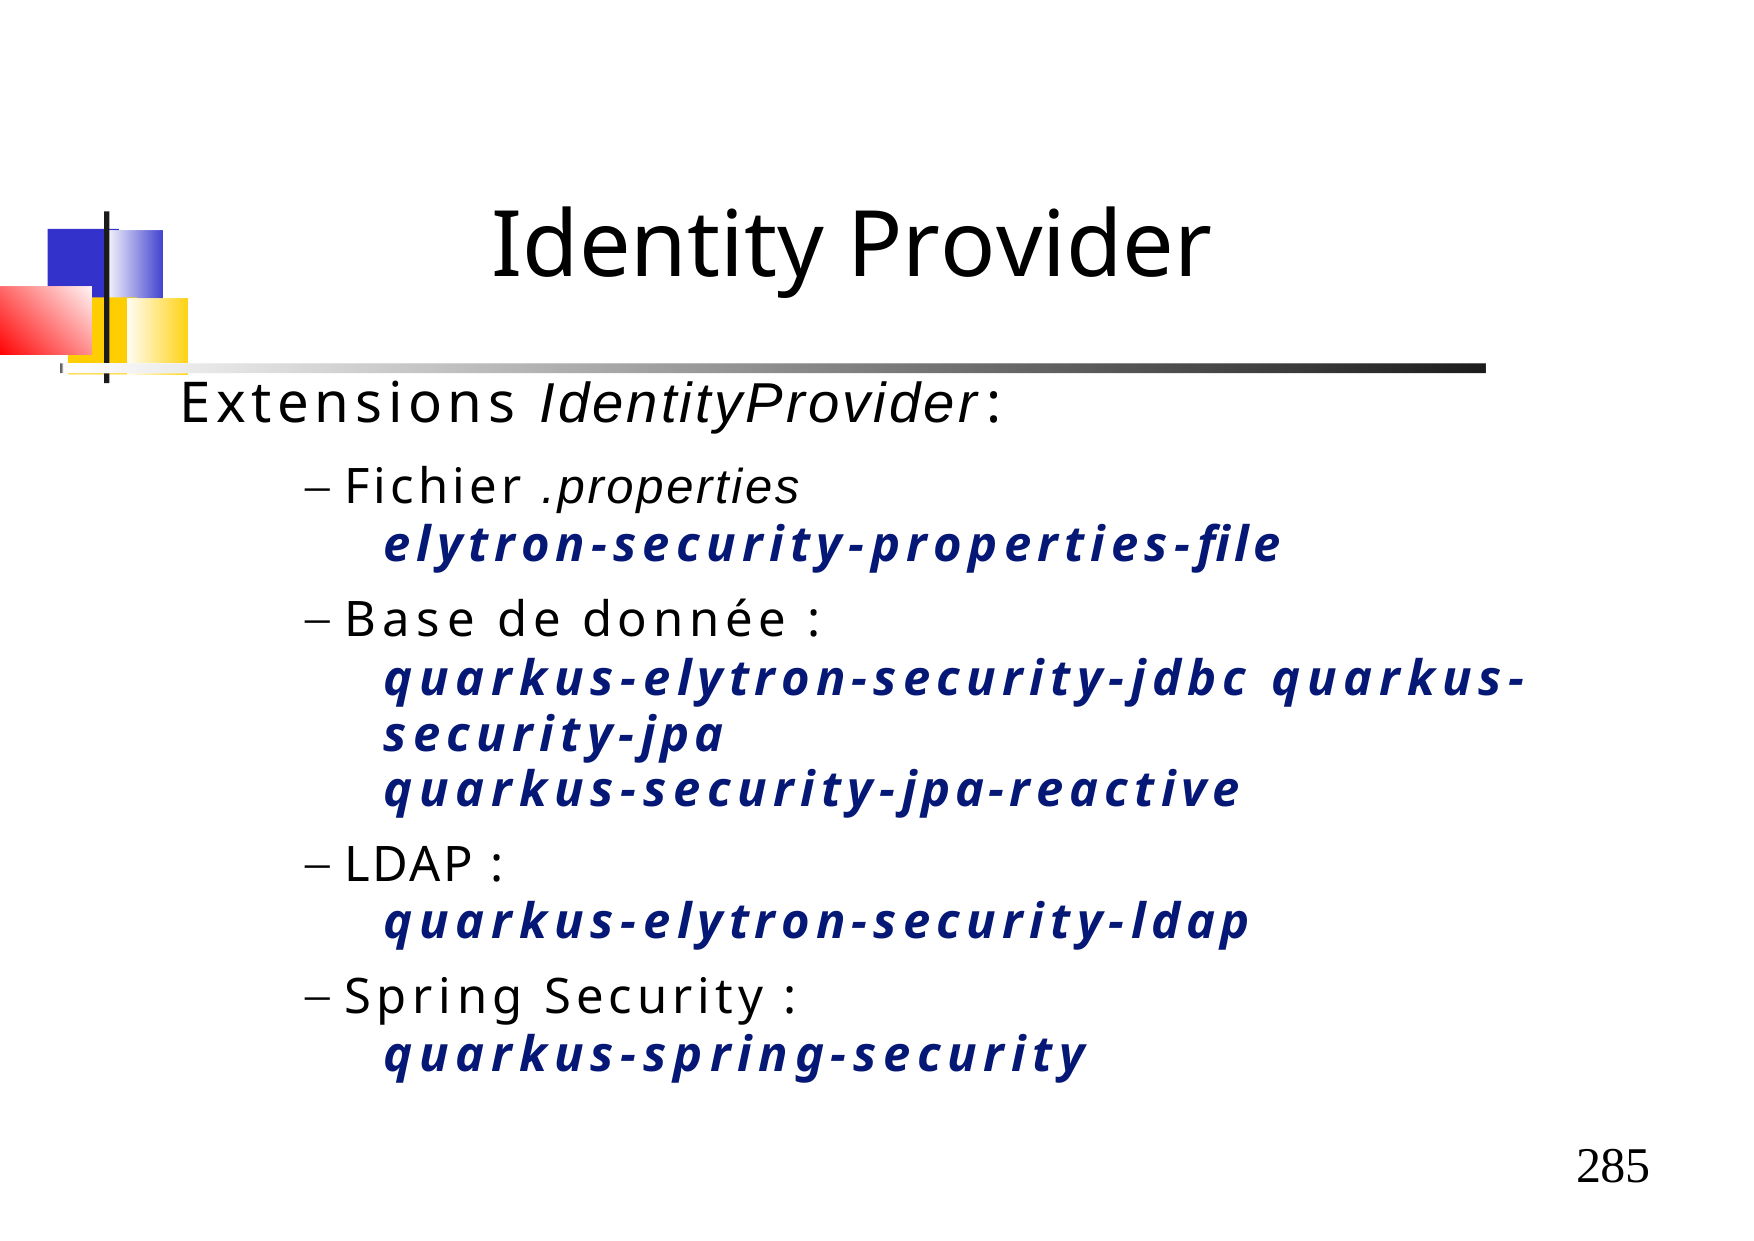

# Identity Provider
Extensions IdentityProvider	:
Fichier .properties
elytron-security-properties-file
Base de donnée :
quarkus-elytron-security-jdbc quarkus-security-jpa
quarkus-security-jpa-reactive
LDAP :
quarkus-elytron-security-ldap
Spring Security :
quarkus-spring-security
285